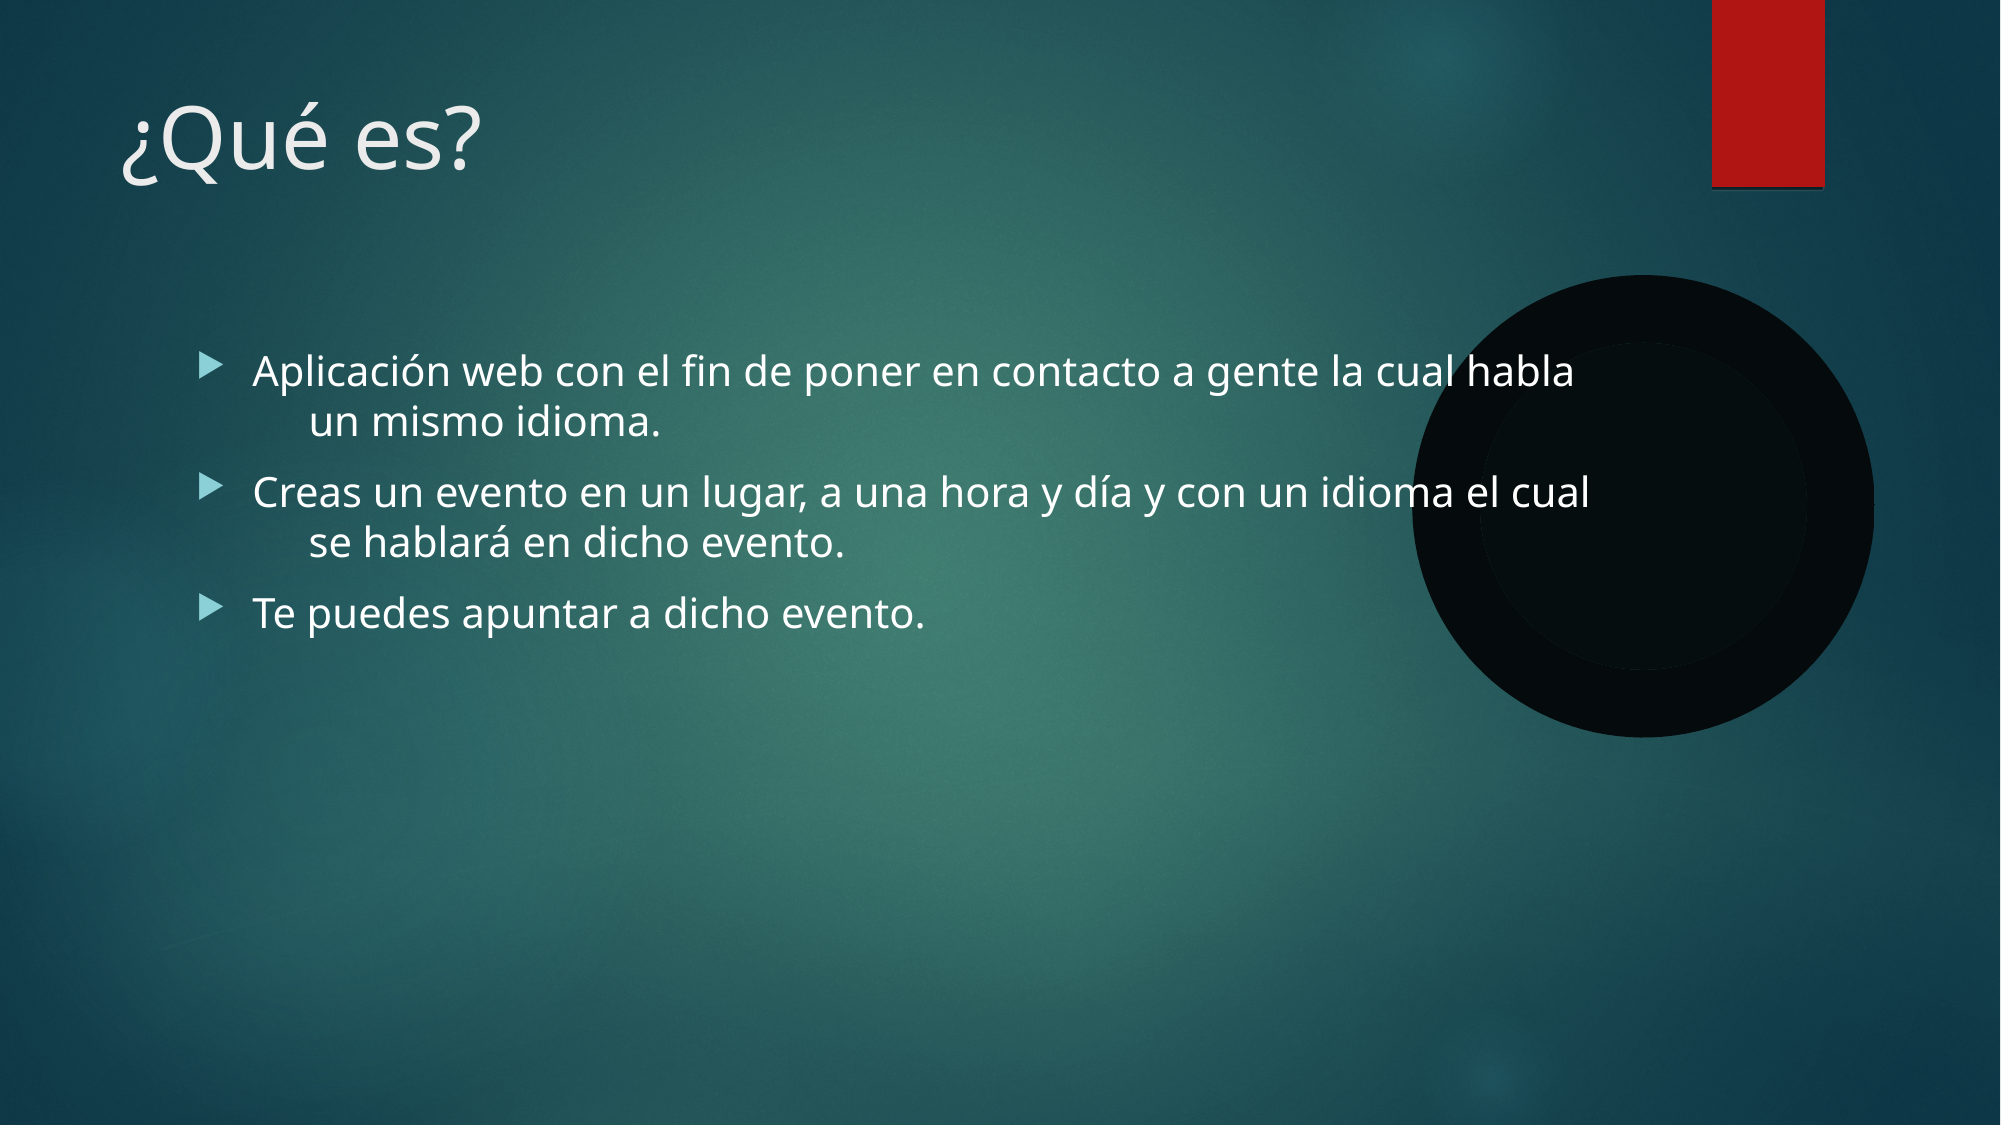

# ¿Qué es?
Aplicación web con el fin de poner en contacto a gente la cual habla un mismo idioma.
Creas un evento en un lugar, a una hora y día y con un idioma el cual se hablará en dicho evento.
Te puedes apuntar a dicho evento.